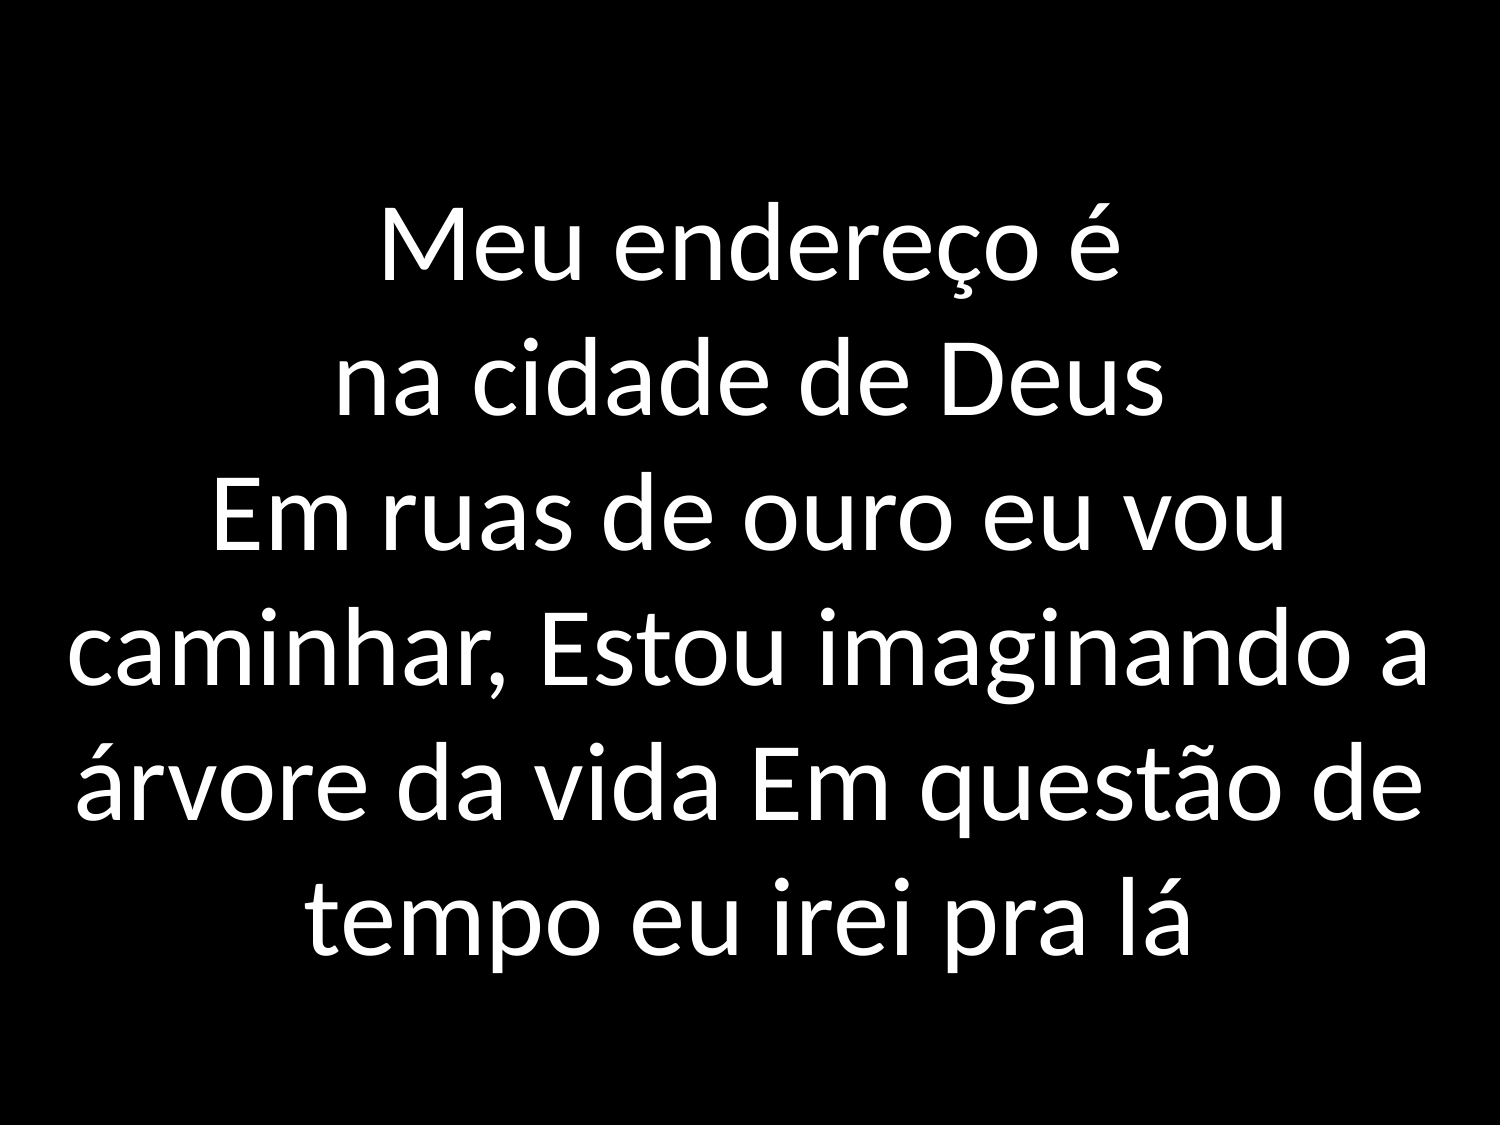

# Meu endereço é na cidade de Deus Em ruas de ouro eu vou caminhar, Estou imaginando a árvore da vida Em questão de tempo eu irei pra lá